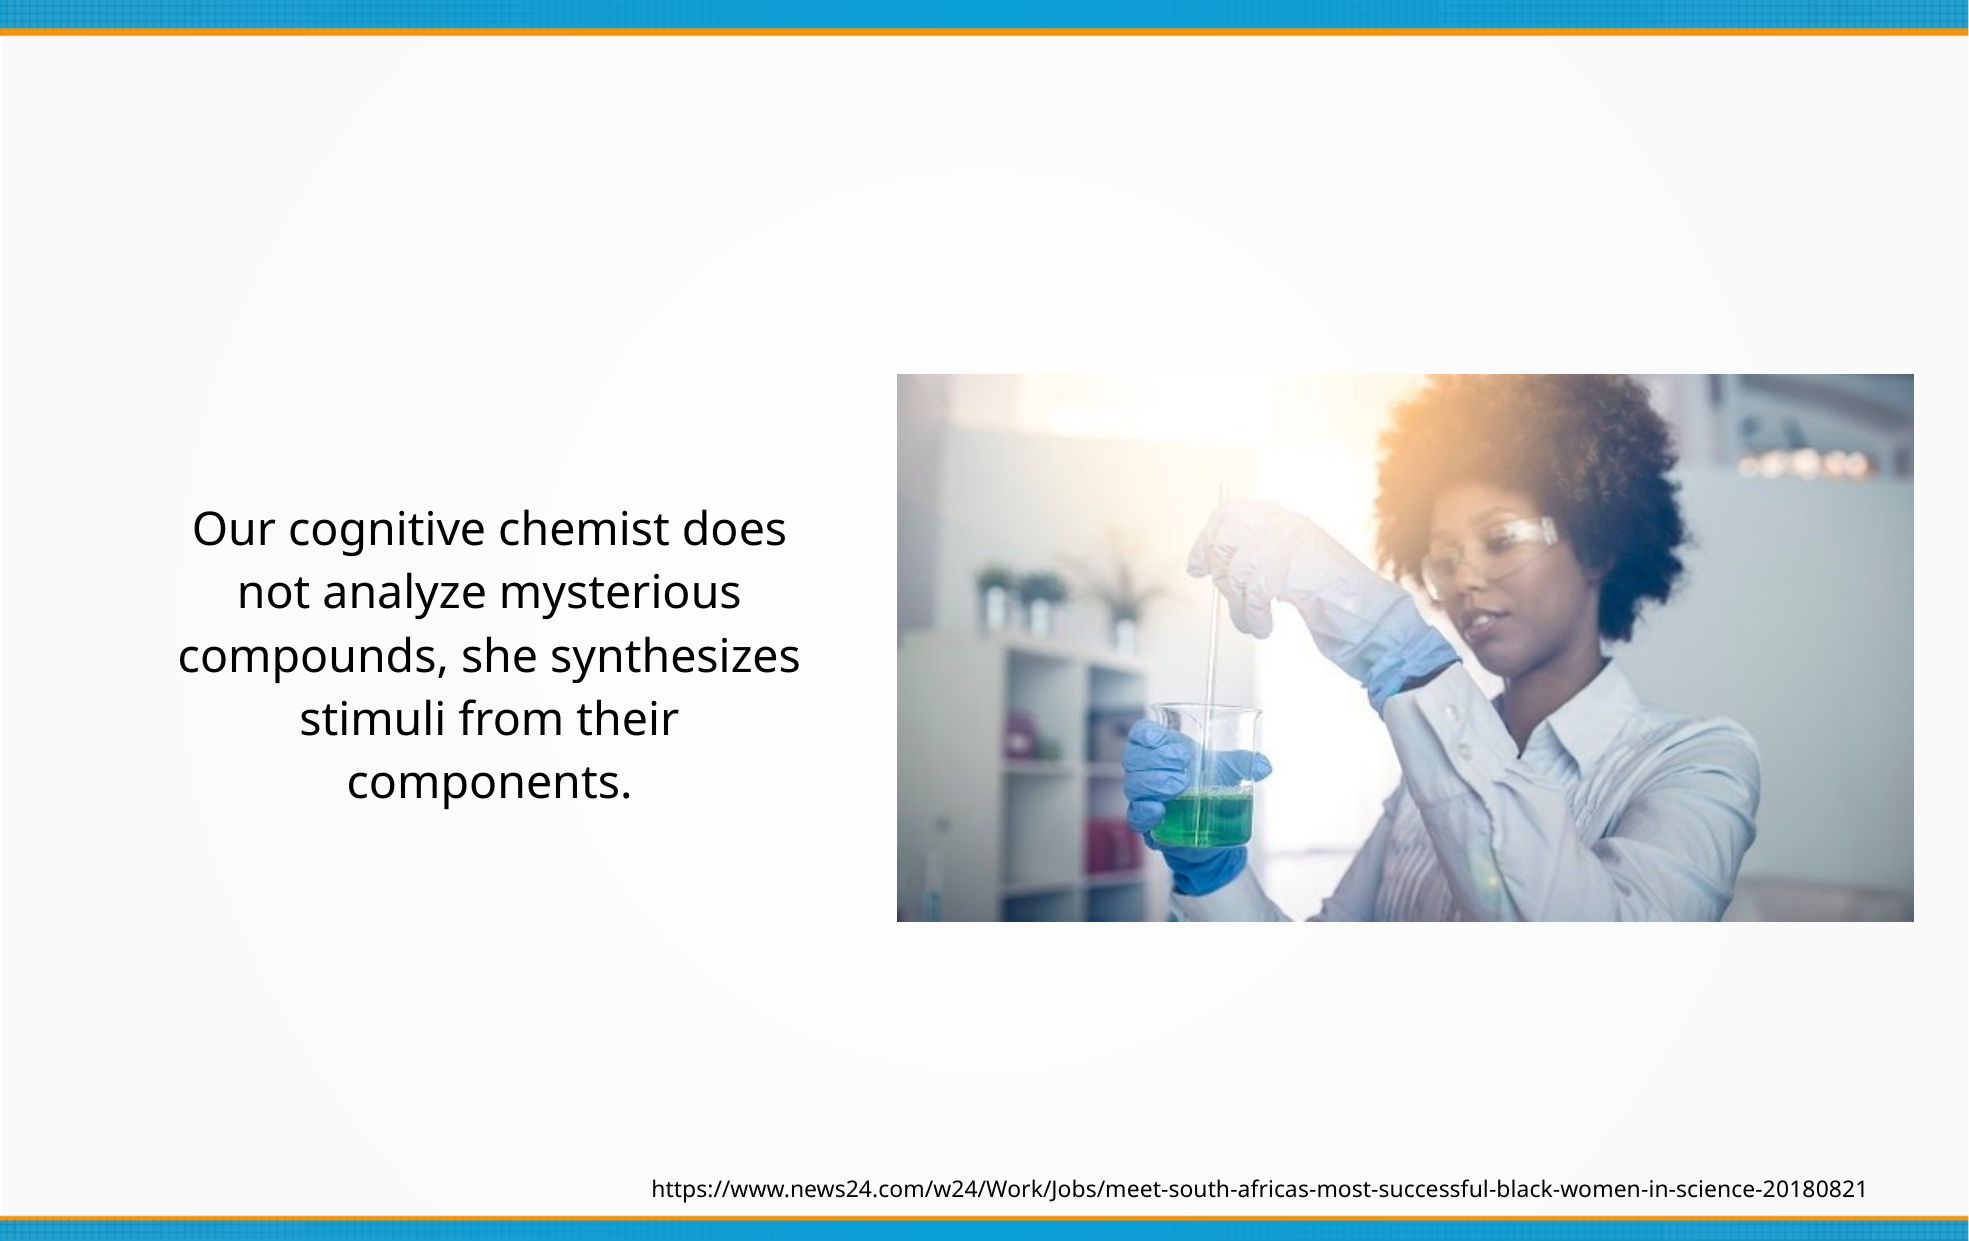

# Our cognitive chemist does not analyze mysterious compounds, she synthesizes stimuli from their components.
https://www.news24.com/w24/Work/Jobs/meet-south-africas-most-successful-black-women-in-science-20180821